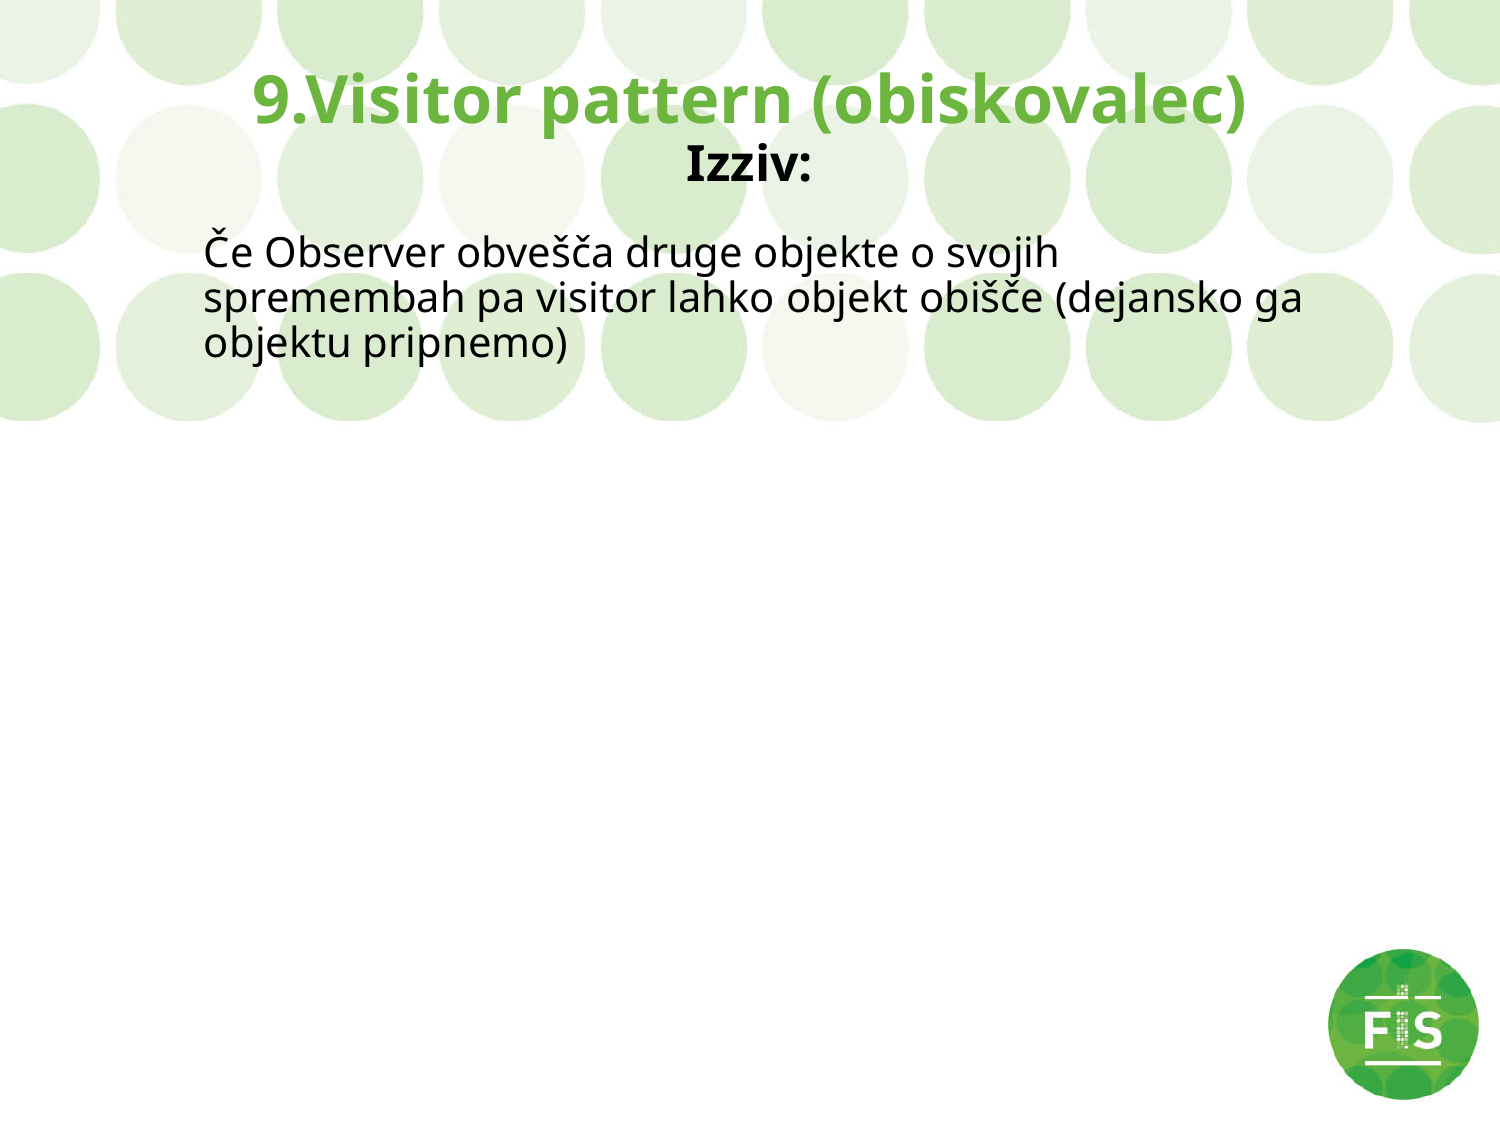

# 9.Visitor pattern (obiskovalec) Izziv:
Če Observer obvešča druge objekte o svojih spremembah pa visitor lahko objekt obišče (dejansko ga objektu pripnemo)